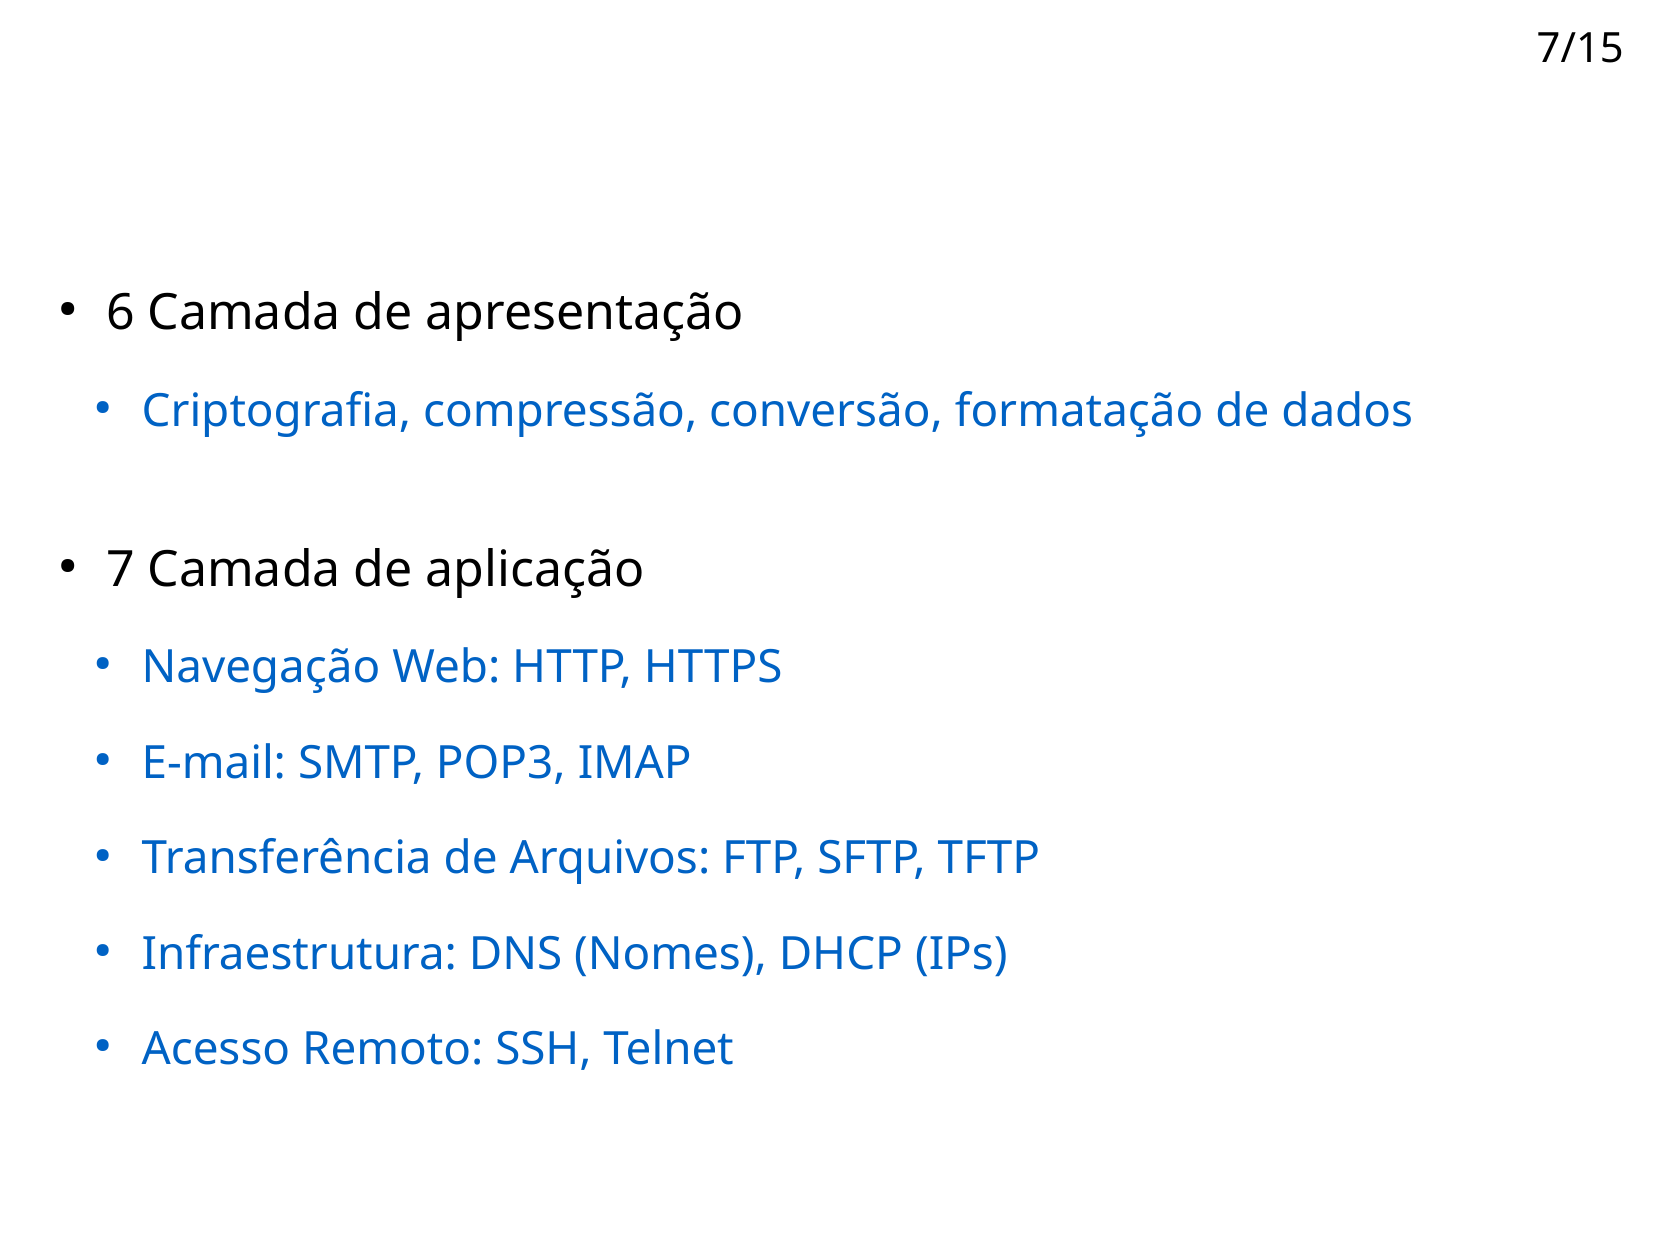

7
#
6 Camada de apresentação
Criptografia, compressão, conversão, formatação de dados
7 Camada de aplicação
Navegação Web: HTTP, HTTPS
E-mail: SMTP, POP3, IMAP
Transferência de Arquivos: FTP, SFTP, TFTP
Infraestrutura: DNS (Nomes), DHCP (IPs)
Acesso Remoto: SSH, Telnet